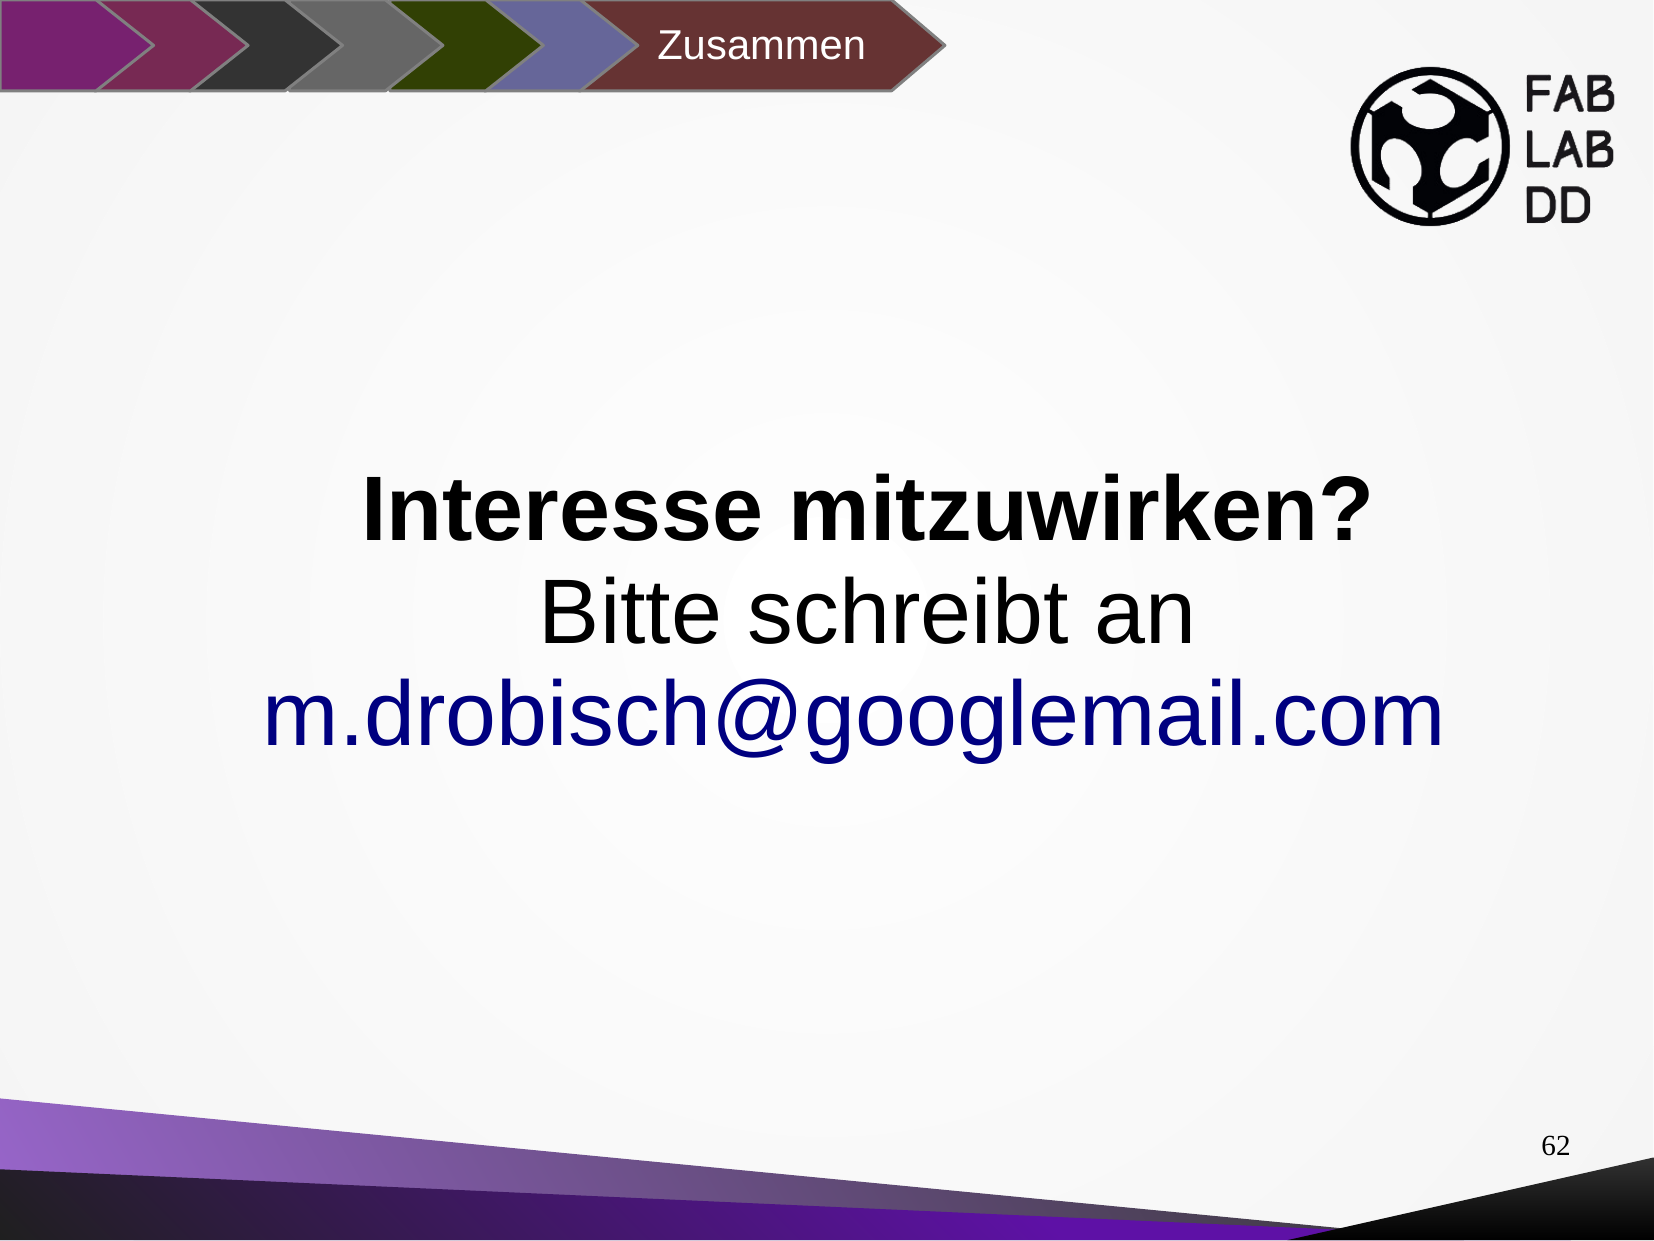

Zusammen
# Interesse mitzuwirken? Bitte schreibt an m.drobisch@googlemail.com